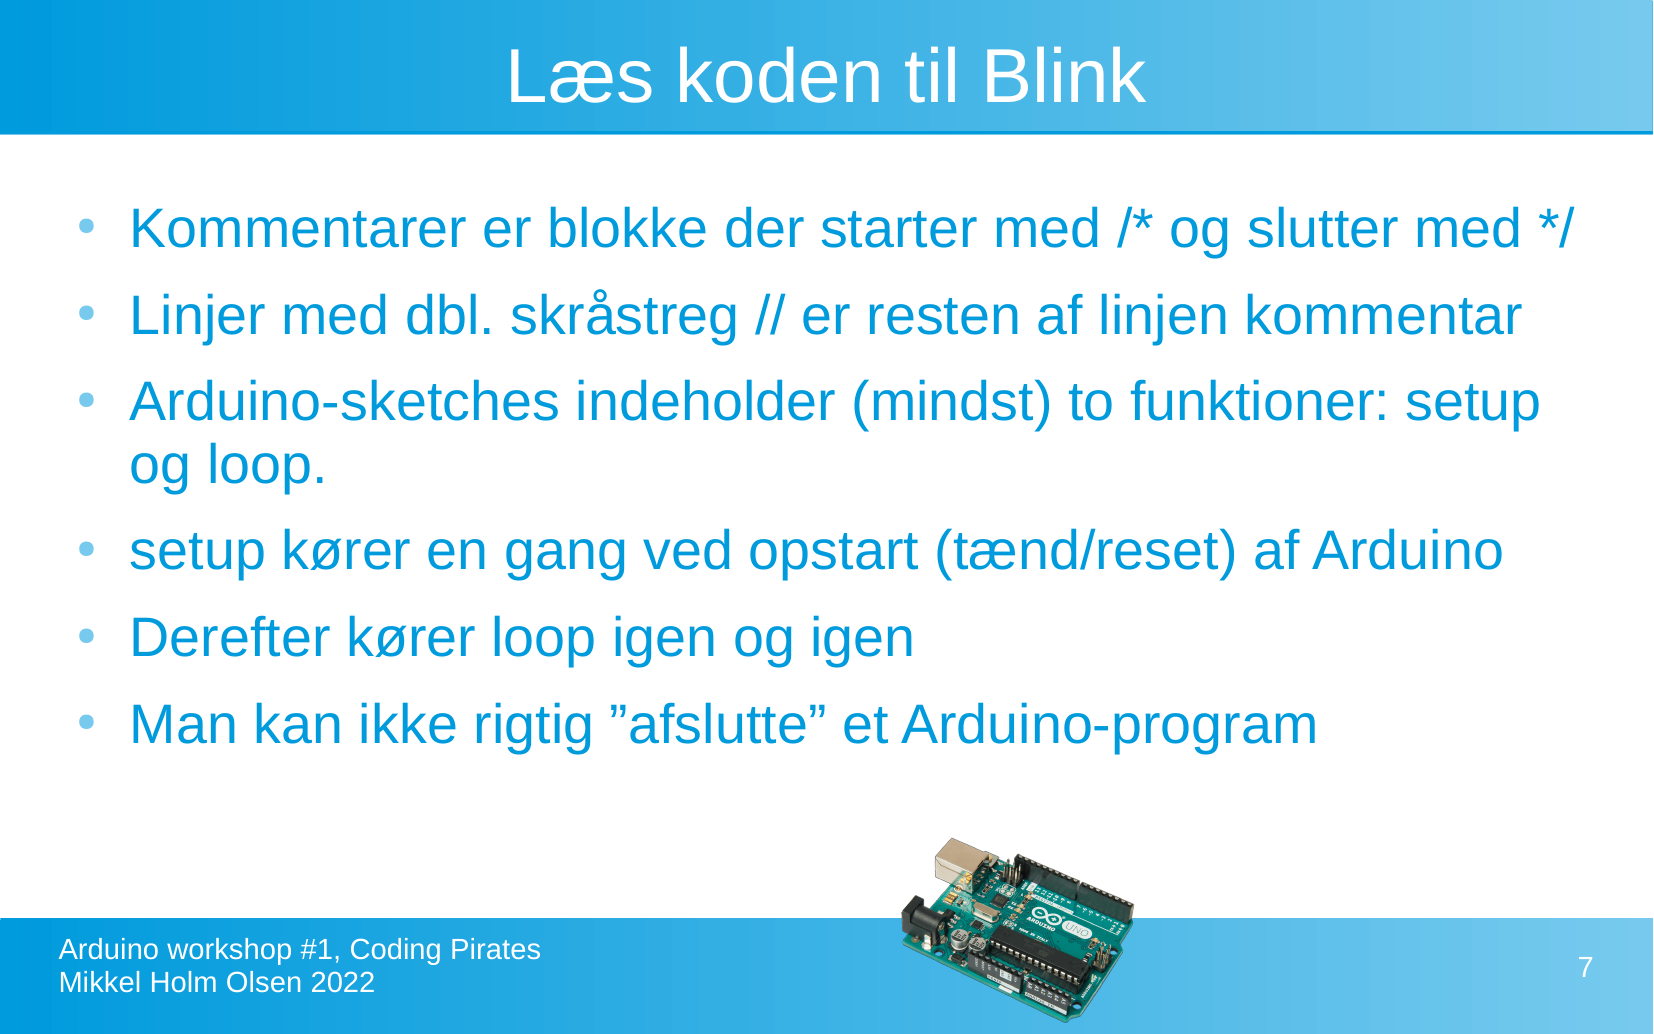

# Læs koden til Blink
Kommentarer er blokke der starter med /* og slutter med */
Linjer med dbl. skråstreg // er resten af linjen kommentar
Arduino-sketches indeholder (mindst) to funktioner: setup og loop.
setup kører en gang ved opstart (tænd/reset) af Arduino
Derefter kører loop igen og igen
Man kan ikke rigtig ”afslutte” et Arduino-program
7